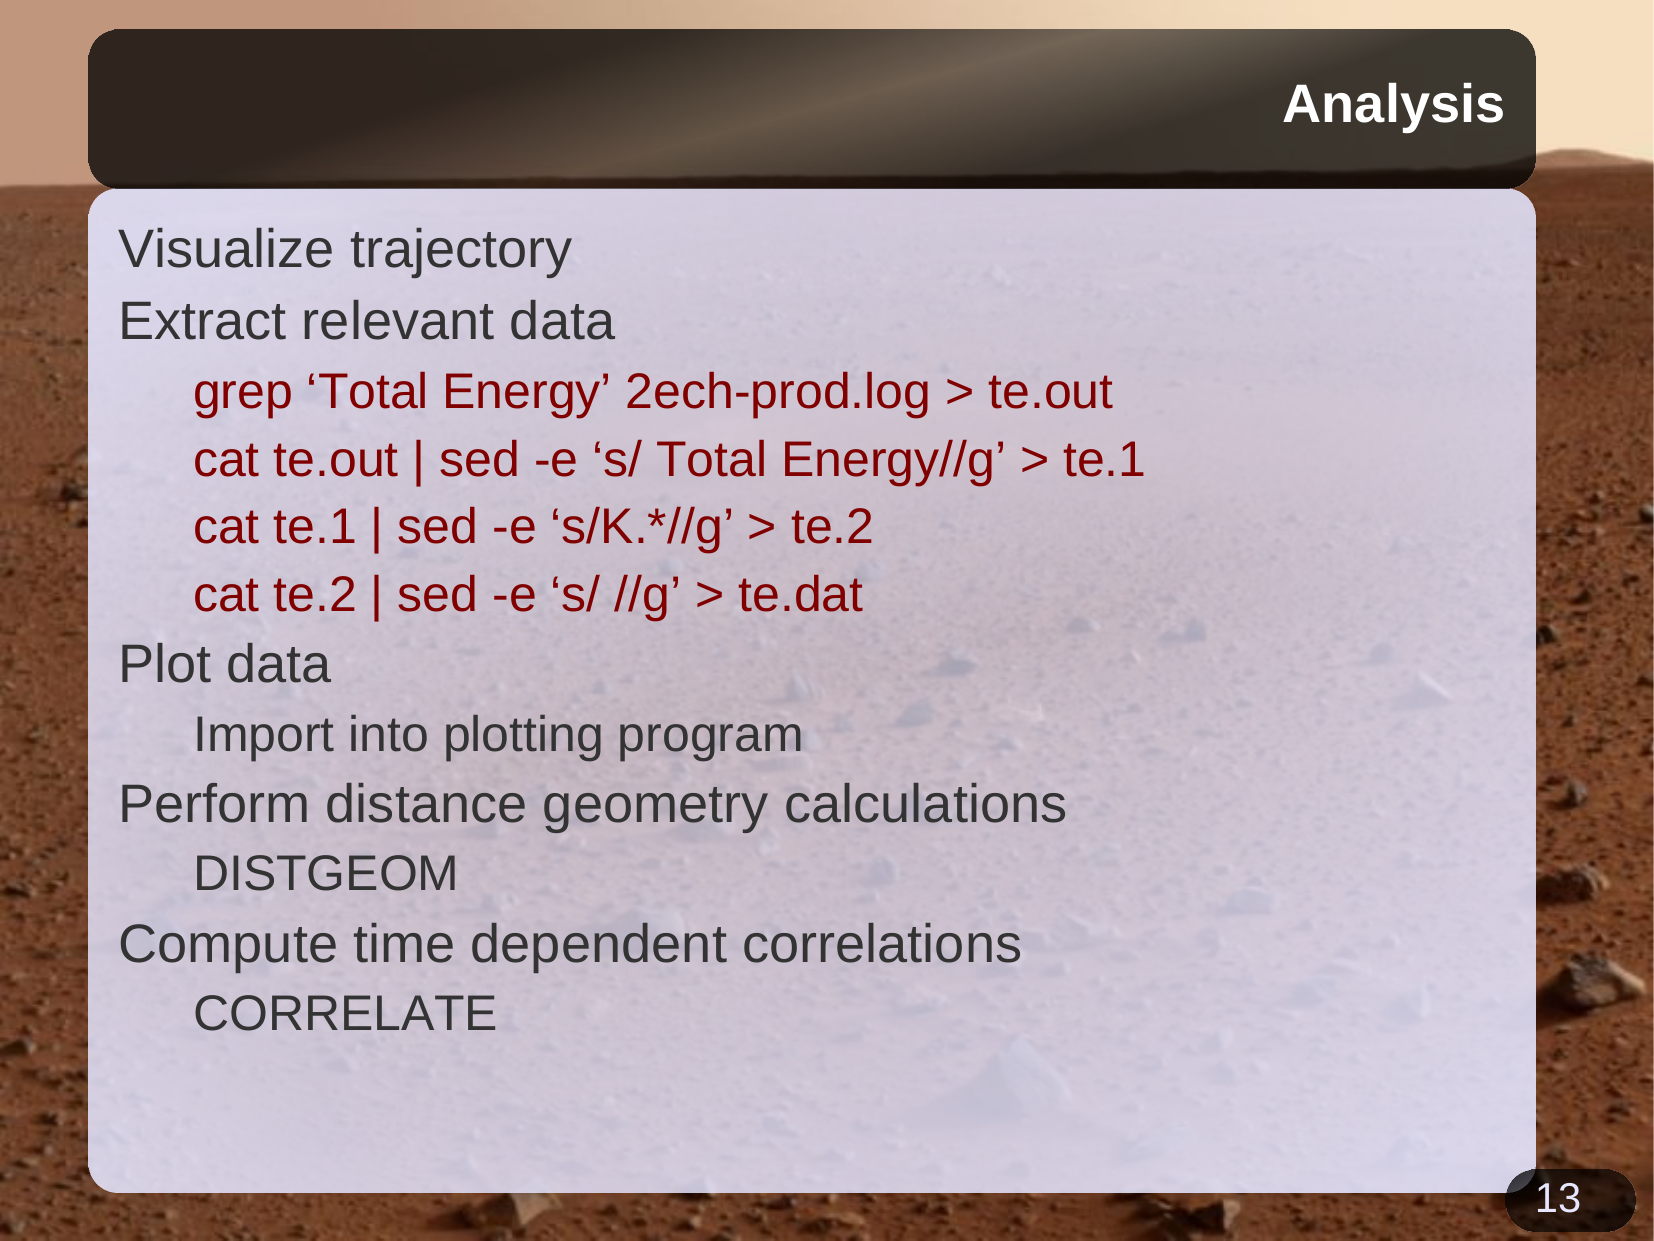

# Analysis
Visualize trajectory
Extract relevant data
grep ‘Total Energy’ 2ech-prod.log > te.out
cat te.out | sed -e ‘s/ Total Energy//g’ > te.1
cat te.1 | sed -e ‘s/K.*//g’ > te.2
cat te.2 | sed -e ‘s/ //g’ > te.dat
Plot data
Import into plotting program
Perform distance geometry calculations
DISTGEOM
Compute time dependent correlations
CORRELATE